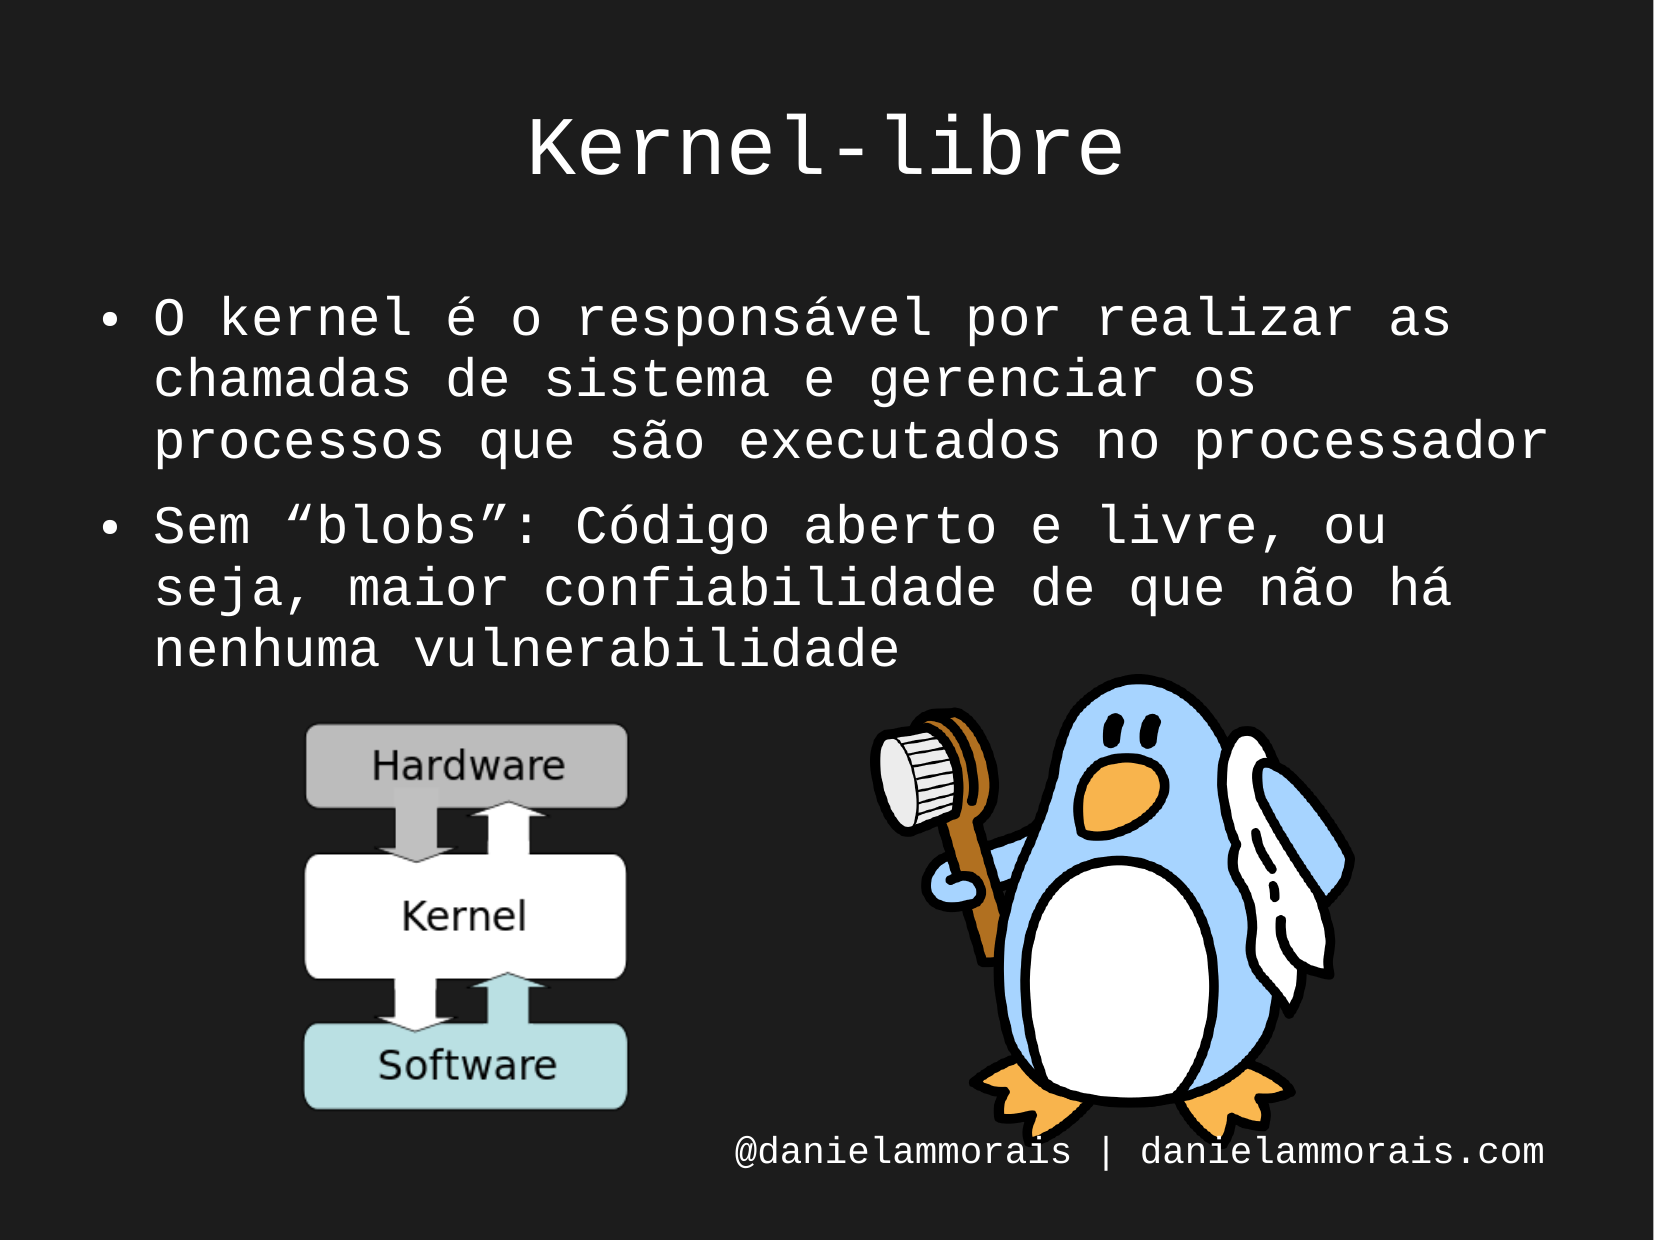

# Kernel-libre
O kernel é o responsável por realizar as chamadas de sistema e gerenciar os processos que são executados no processador
Sem “blobs”: Código aberto e livre, ou seja, maior confiabilidade de que não há nenhuma vulnerabilidade
@danielammorais | danielammorais.com